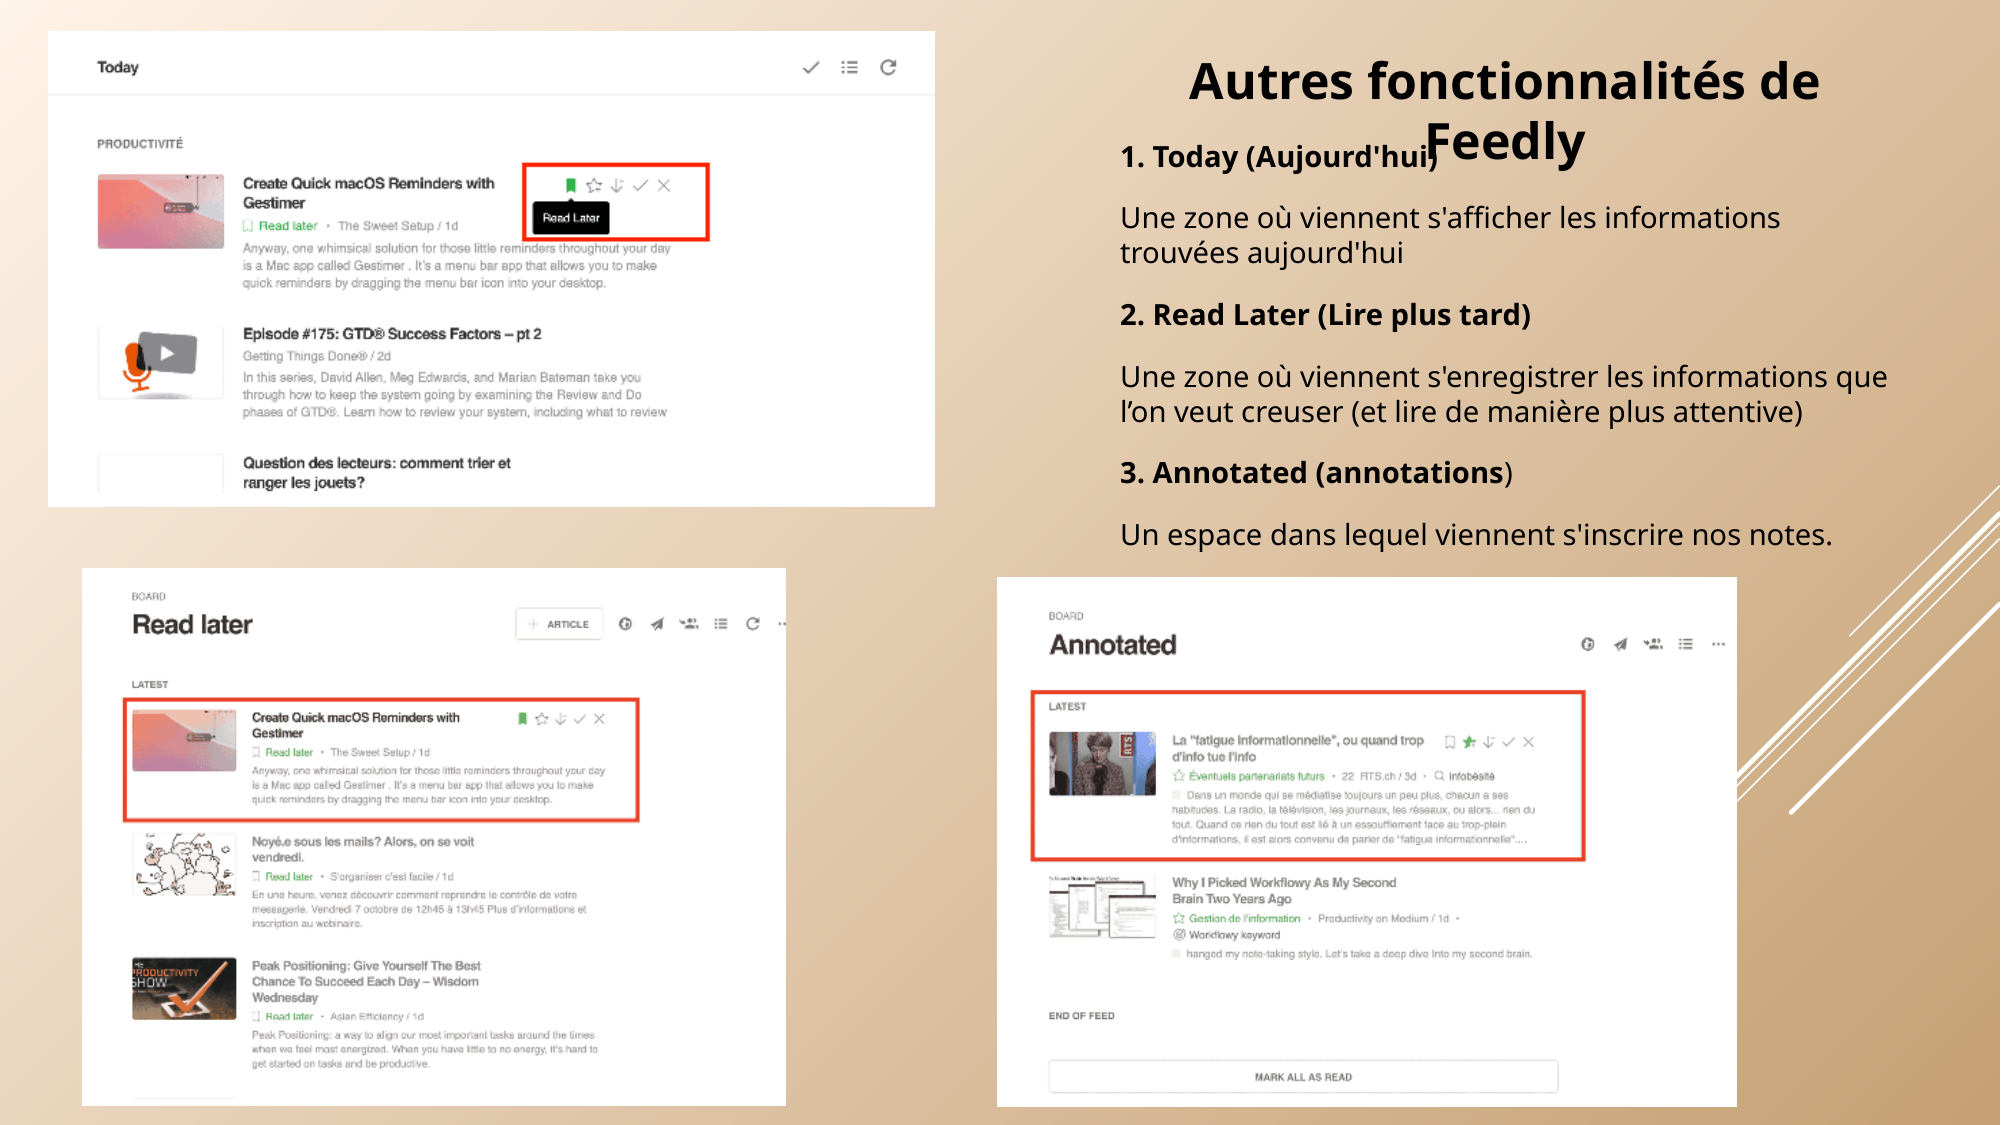

# Autres fonctionnalités de Feedly
1. Today (Aujourd'hui)
Une zone où viennent s'afficher les informations trouvées aujourd'hui
2. Read Later (Lire plus tard)
Une zone où viennent s'enregistrer les informations que l’on veut creuser (et lire de manière plus attentive)
3. Annotated (annotations)
Un espace dans lequel viennent s'inscrire nos notes.